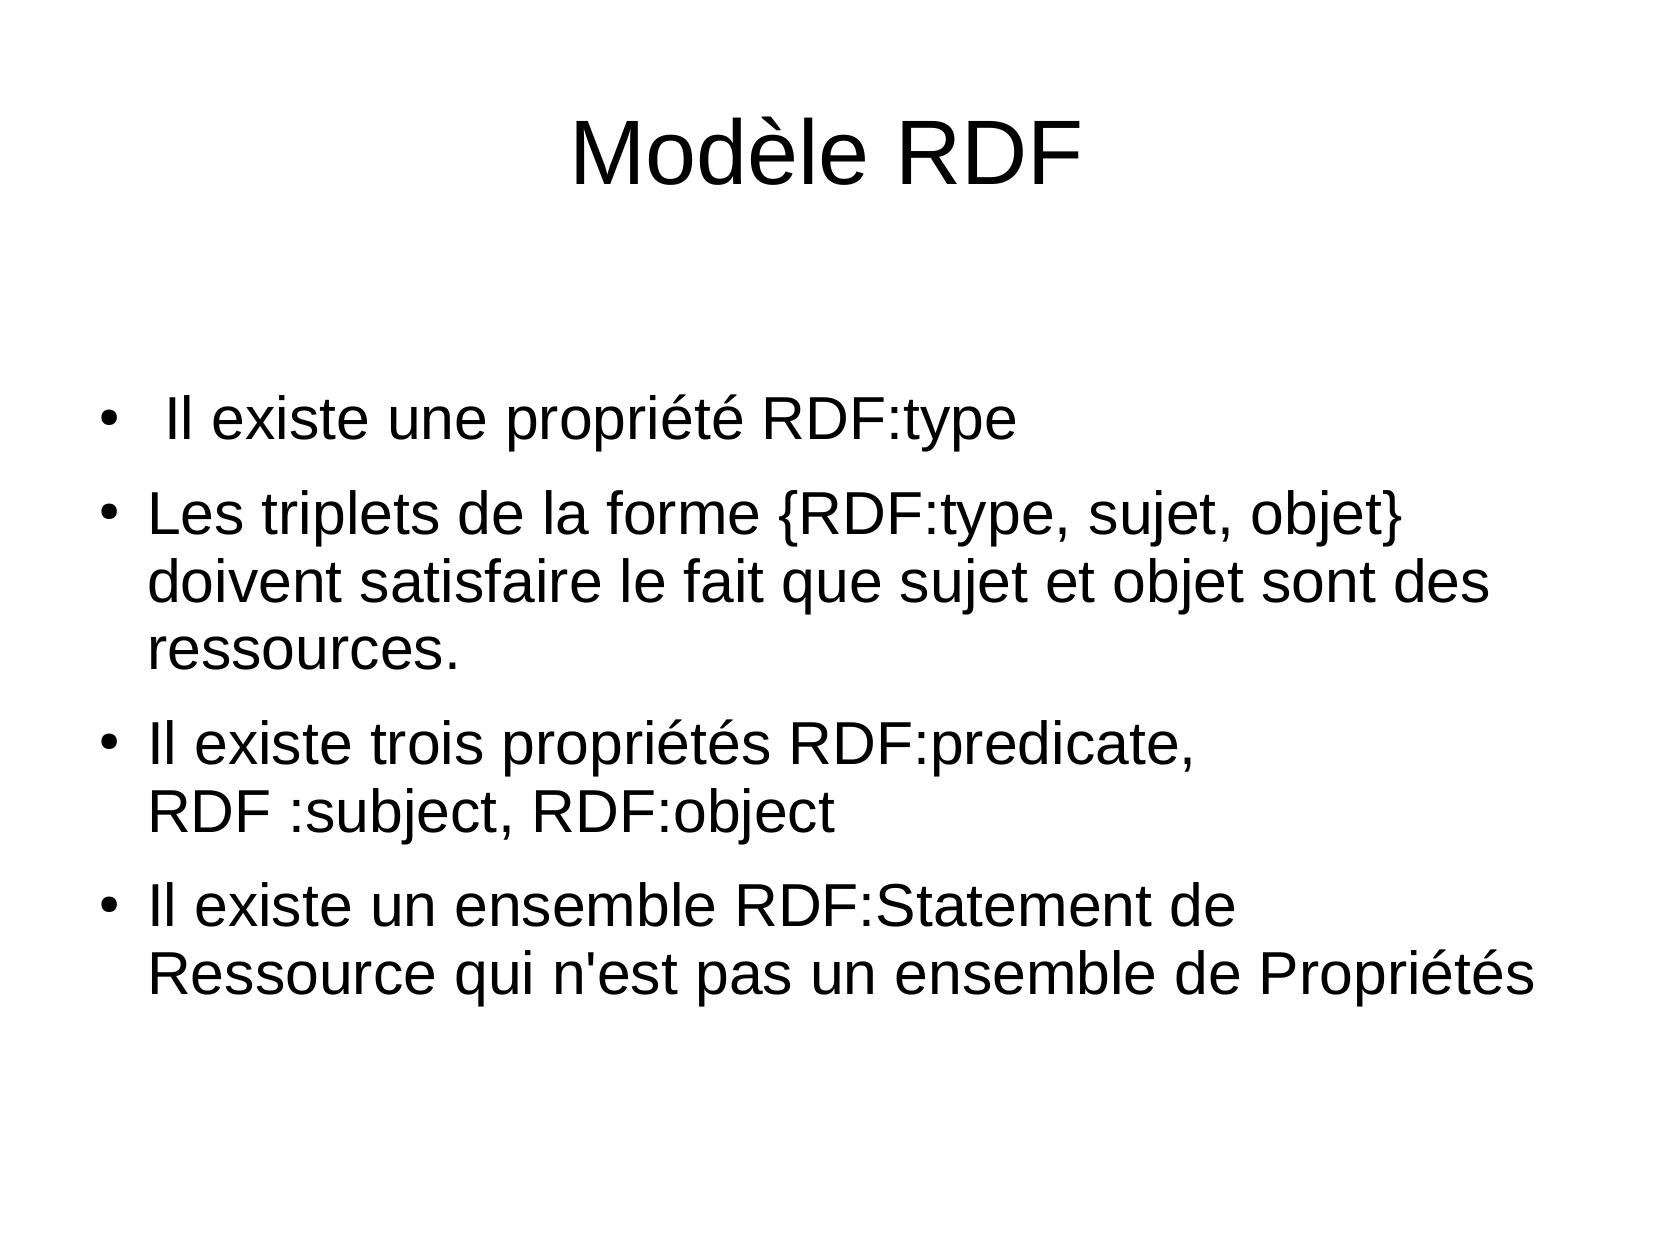

# Modèle RDF
 Il existe une propriété RDF:type
Les triplets de la forme {RDF:type, sujet, objet} doivent satisfaire le fait que sujet et objet sont des ressources.
Il existe trois propriétés RDF:predicate, RDF :subject, RDF:object
Il existe un ensemble RDF:Statement de Ressource qui n'est pas un ensemble de Propriétés